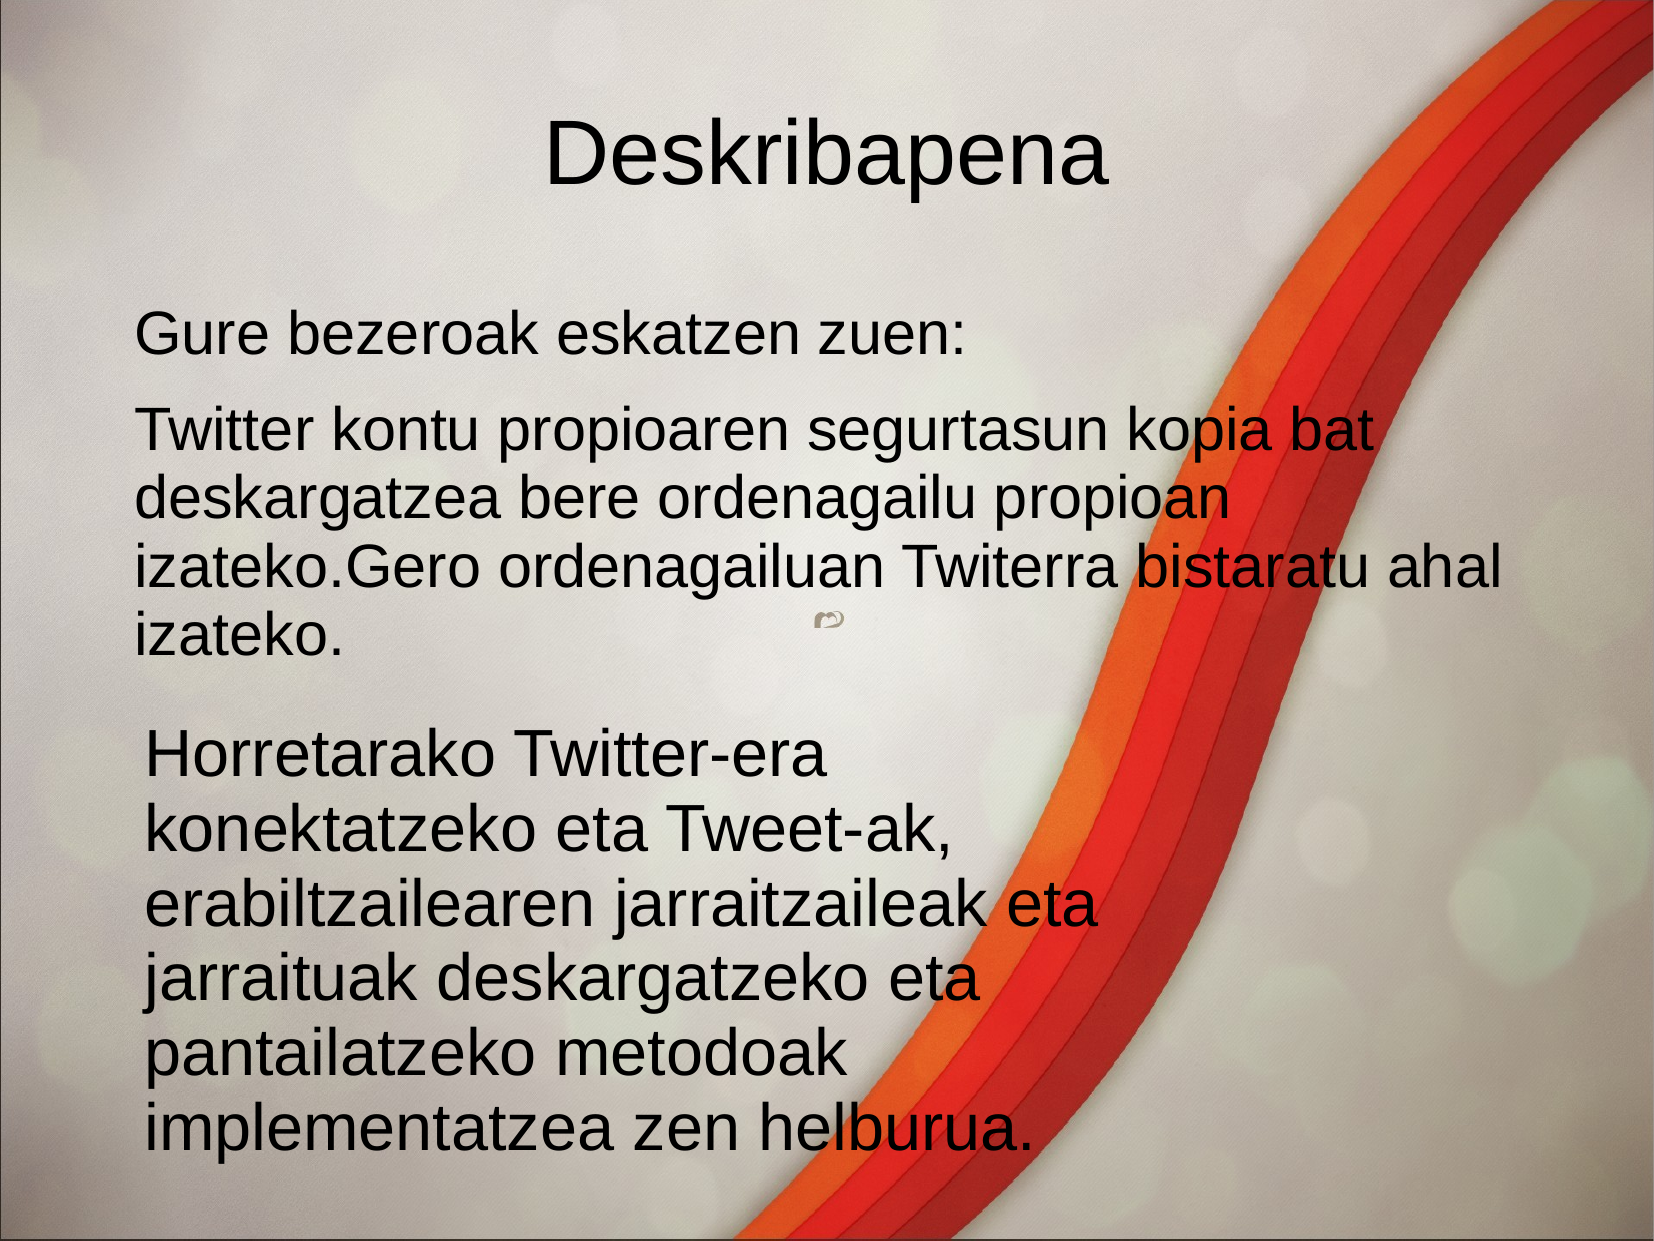

# Deskribapena
Gure bezeroak eskatzen zuen:
Twitter kontu propioaren segurtasun kopia bat deskargatzea bere ordenagailu propioan izateko.Gero ordenagailuan Twiterra bistaratu ahal izateko.
Horretarako Twitter-era konektatzeko eta Tweet-ak, erabiltzailearen jarraitzaileak eta jarraituak deskargatzeko eta pantailatzeko metodoak implementatzea zen helburua.